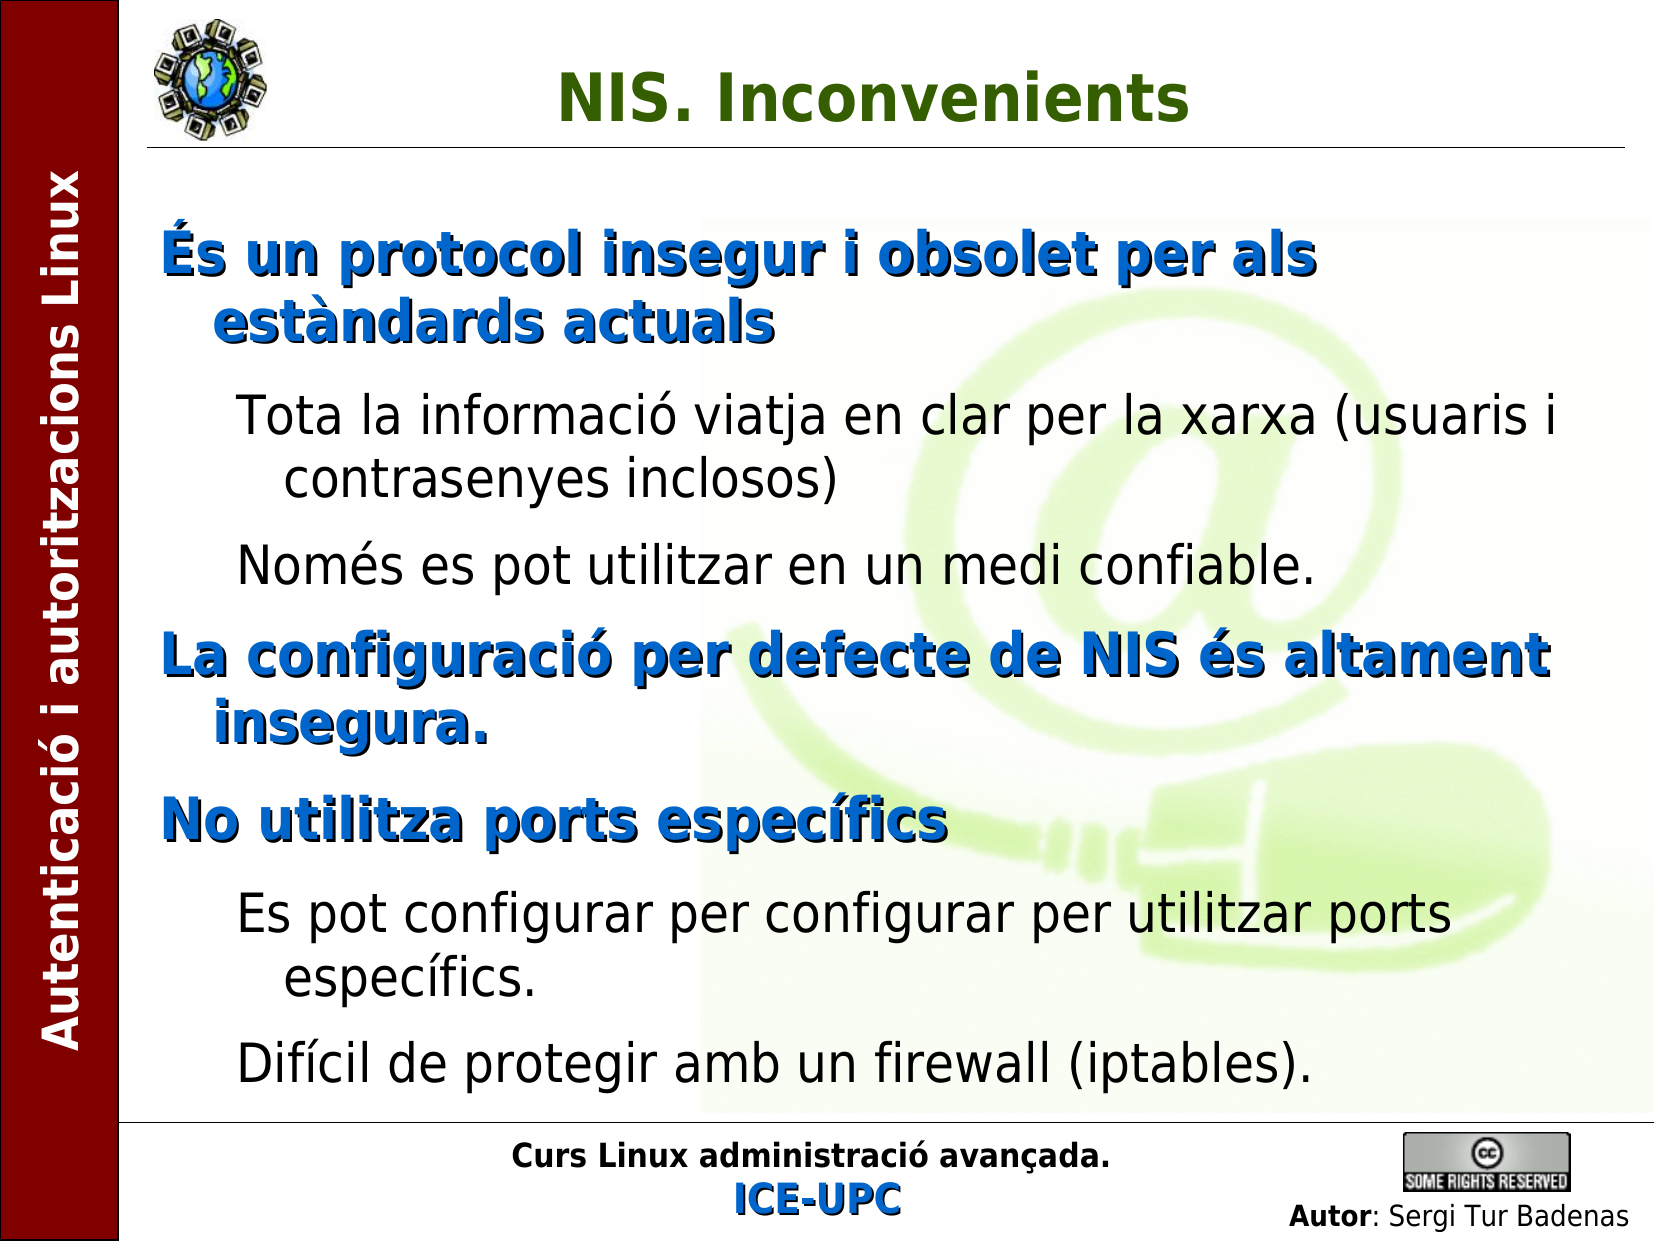

# NIS. Inconvenients
És un protocol insegur i obsolet per als estàndards actuals
Tota la informació viatja en clar per la xarxa (usuaris i contrasenyes inclosos)
Només es pot utilitzar en un medi confiable.
La configuració per defecte de NIS és altament insegura.
No utilitza ports específics
Es pot configurar per configurar per utilitzar ports específics.
Difícil de protegir amb un firewall (iptables).